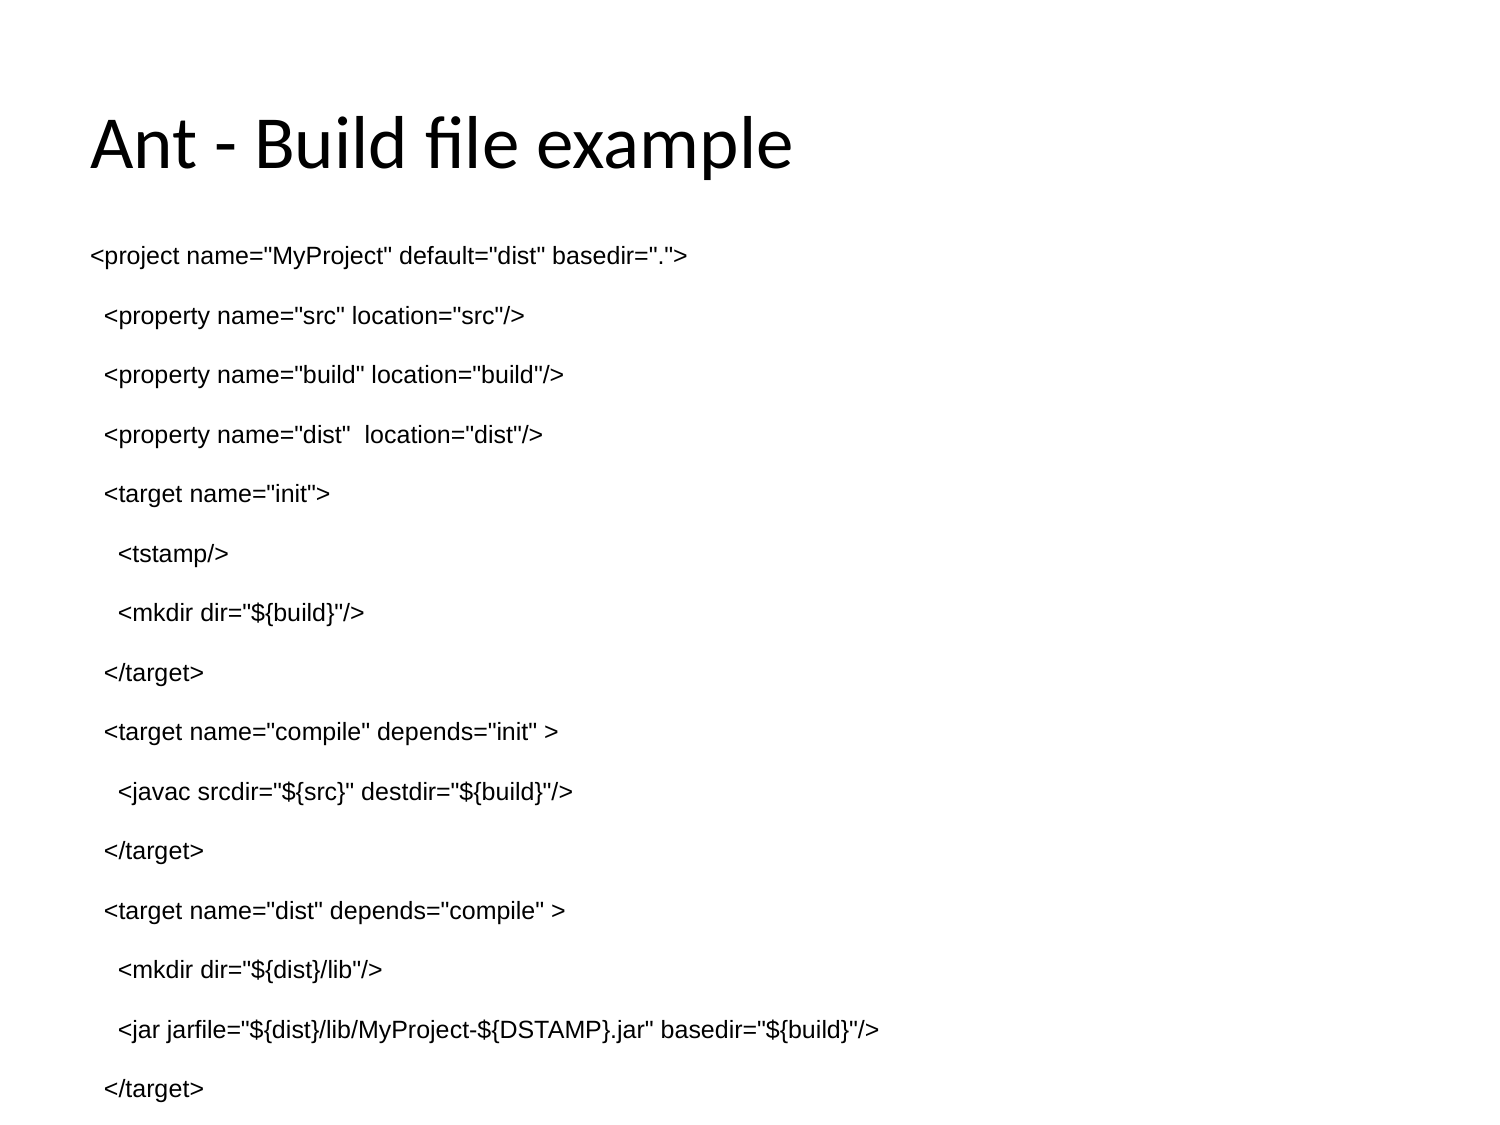

# Ant - Build file example
<project name="MyProject" default="dist" basedir=".">
 <property name="src" location="src"/>
 <property name="build" location="build"/>
 <property name="dist" location="dist"/>
 <target name="init">
 <tstamp/>
 <mkdir dir="${build}"/>
 </target>
 <target name="compile" depends="init" >
 <javac srcdir="${src}" destdir="${build}"/>
 </target>
 <target name="dist" depends="compile" >
 <mkdir dir="${dist}/lib"/>
 <jar jarfile="${dist}/lib/MyProject-${DSTAMP}.jar" basedir="${build}"/>
 </target>
</project>